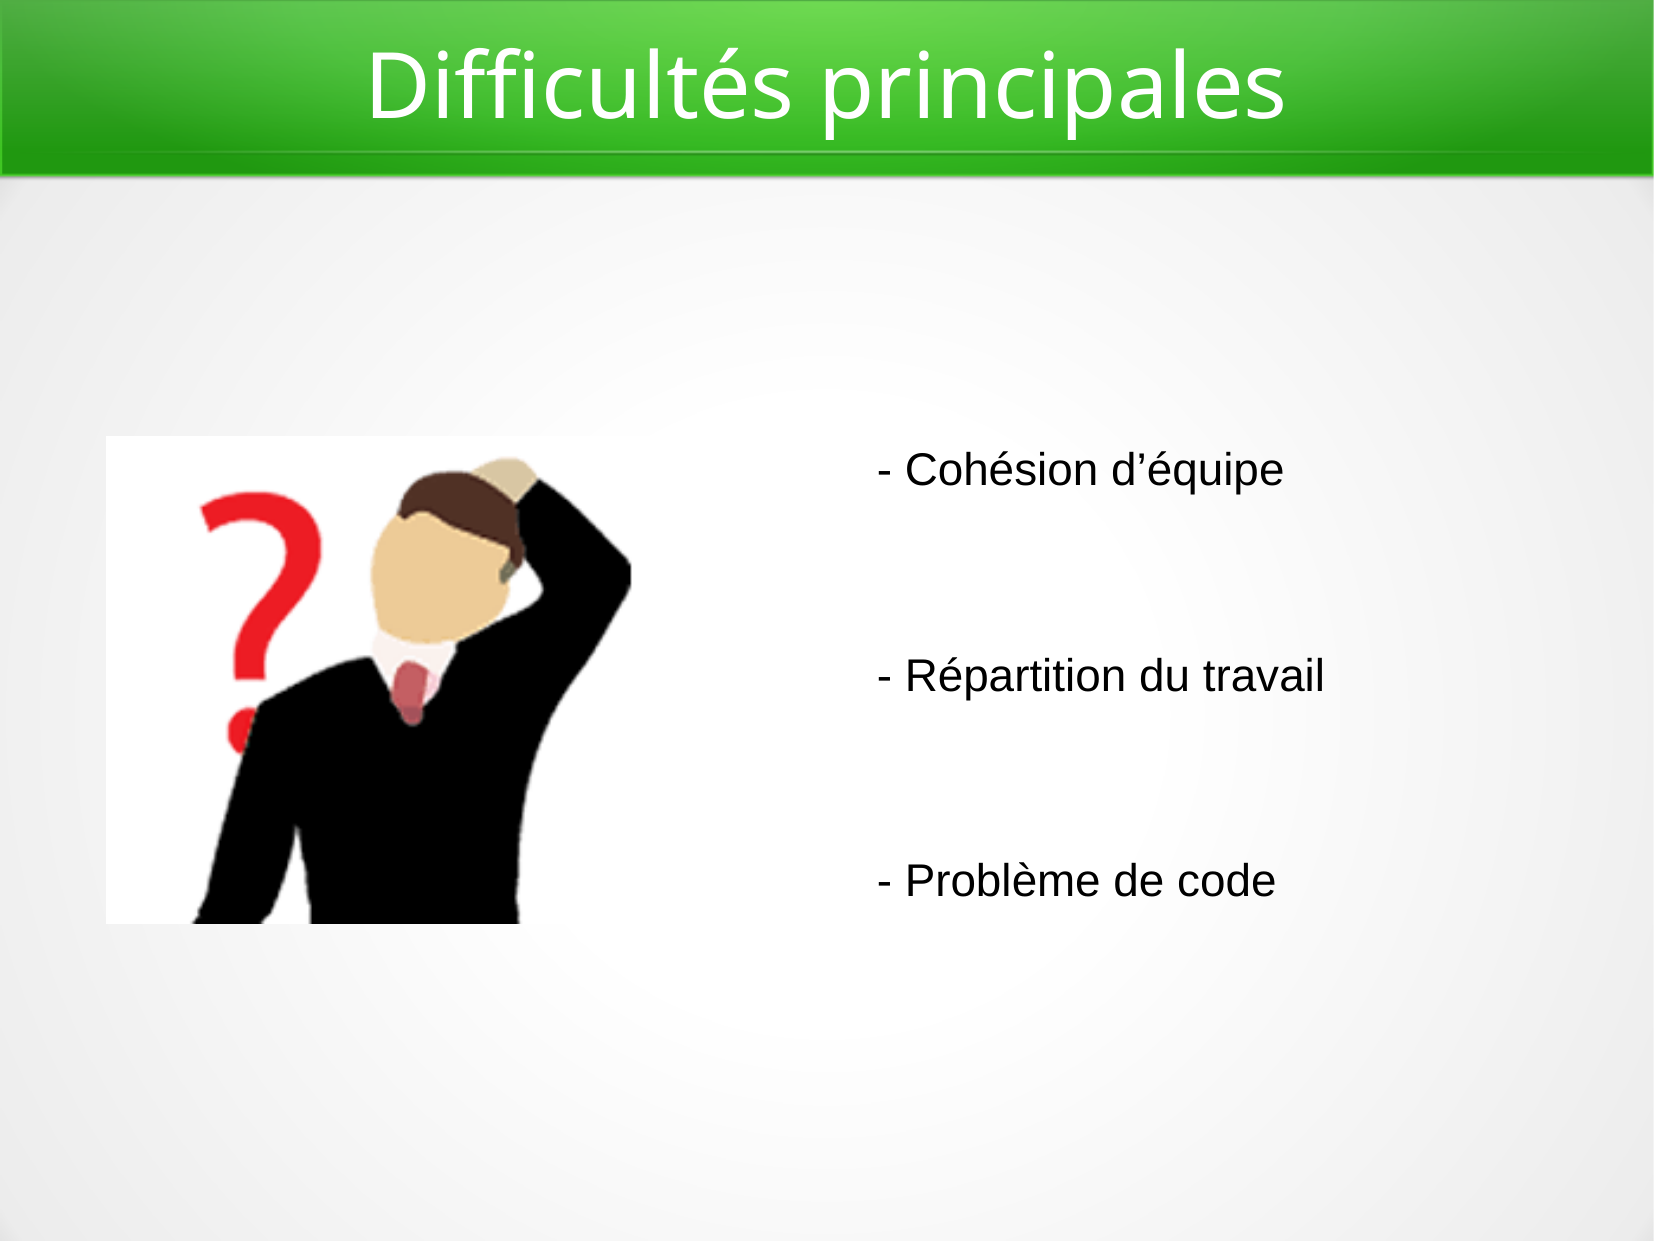

# Difficultés principales
- Cohésion d’équipe
- Répartition du travail
- Problème de code